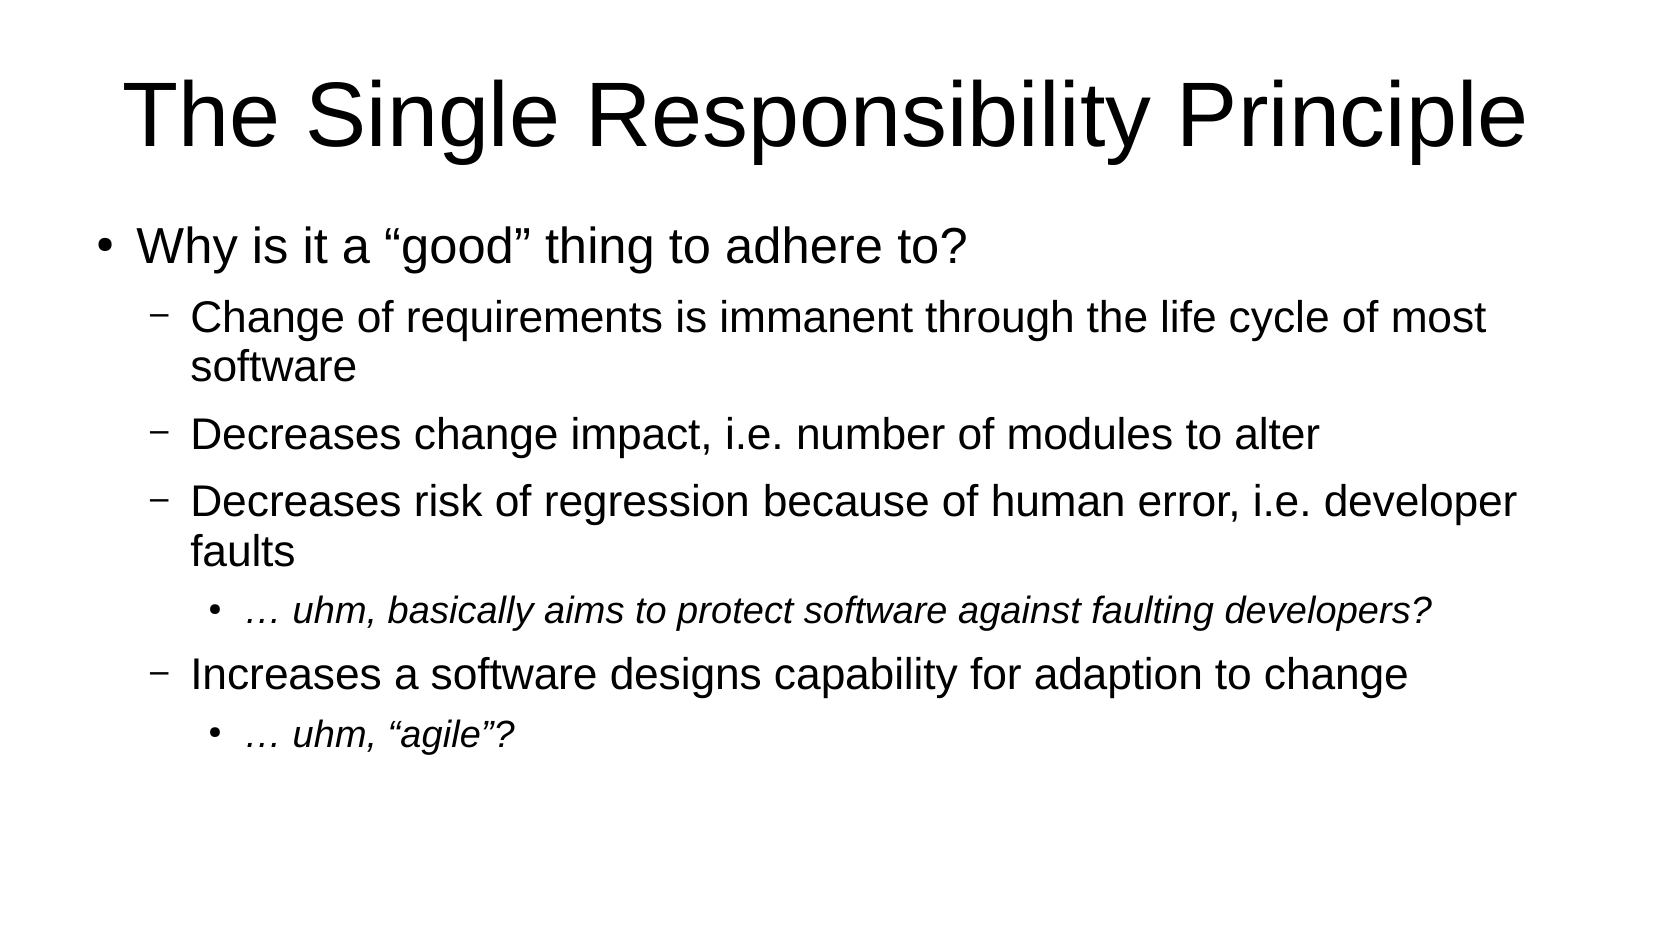

# The Single Responsibility Principle
Why is it a “good” thing to adhere to?
Change of requirements is immanent through the life cycle of most software
Decreases change impact, i.e. number of modules to alter
Decreases risk of regression because of human error, i.e. developer faults
… uhm, basically aims to protect software against faulting developers?
Increases a software designs capability for adaption to change
… uhm, “agile”?